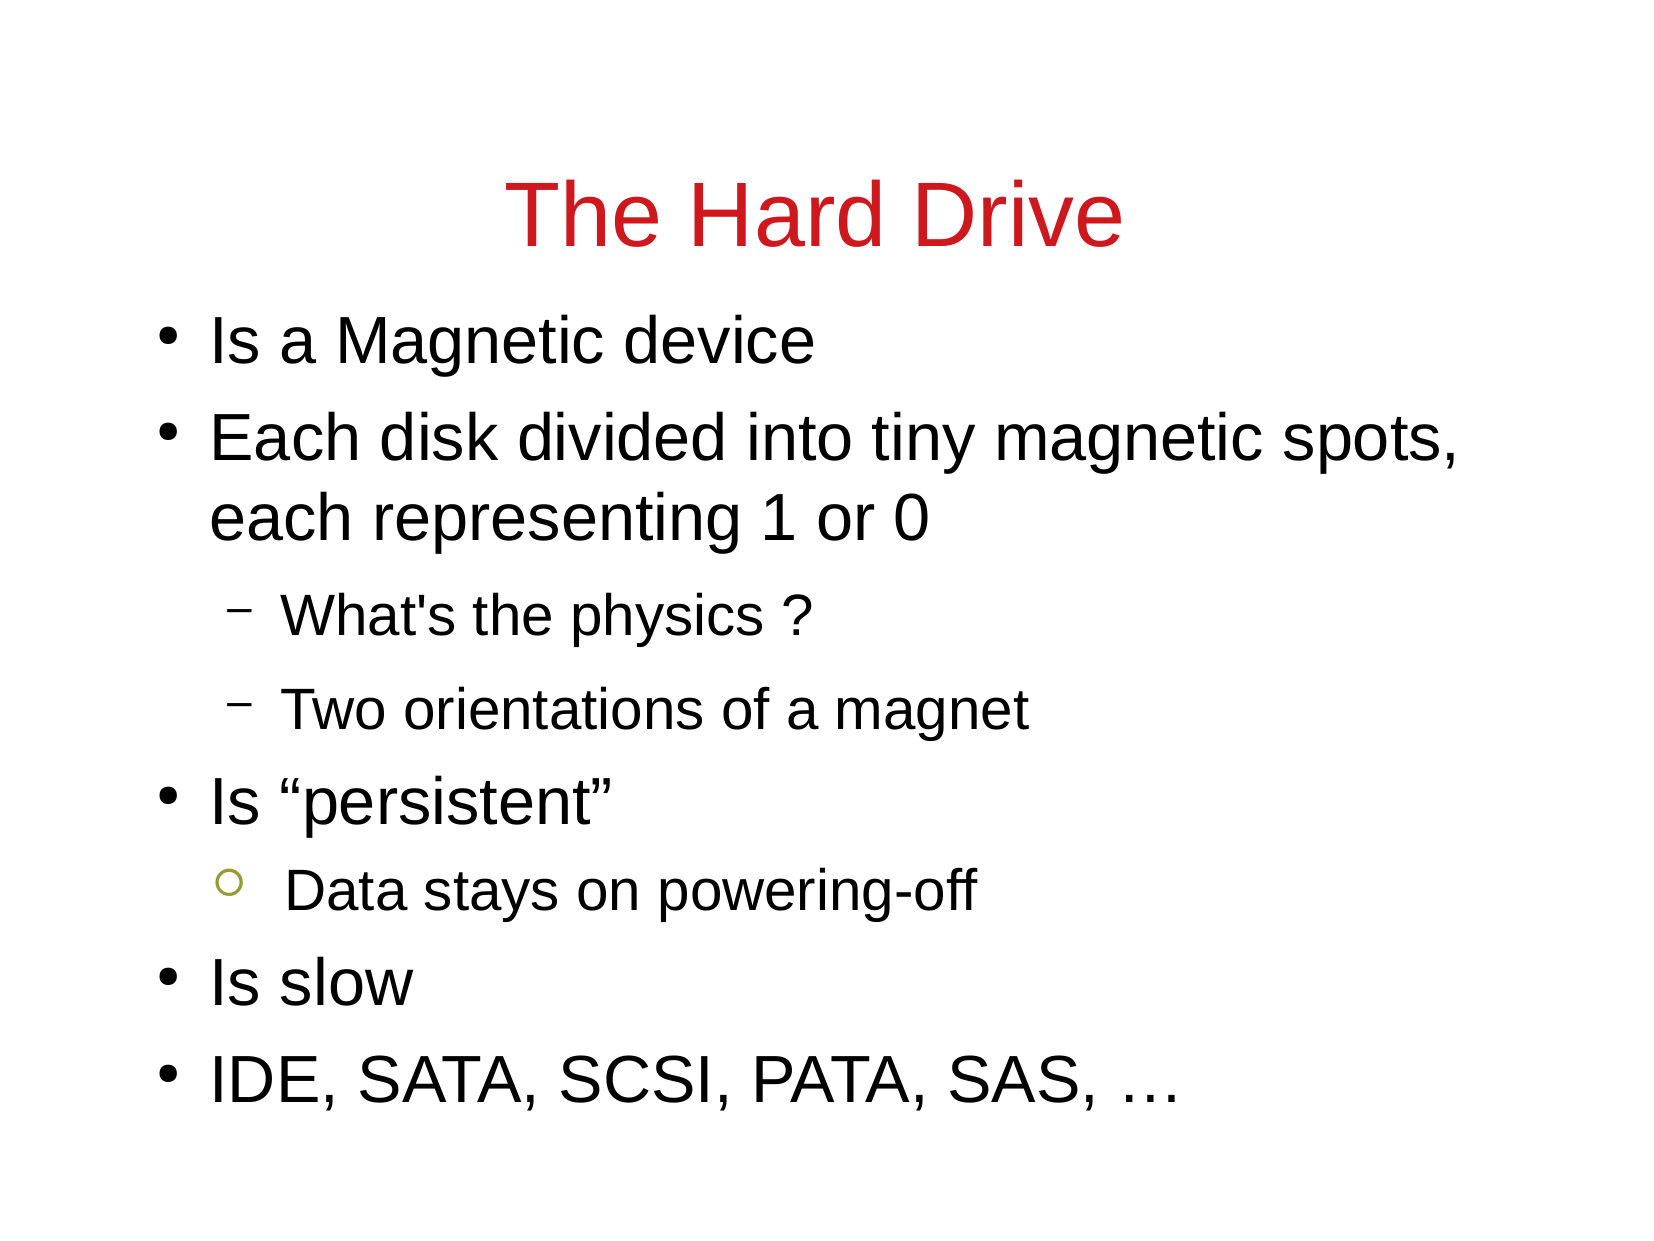

# The Hard Drive
Is a Magnetic device
Each disk divided into tiny magnetic spots, each representing 1 or 0
What's the physics ?
Two orientations of a magnet
Is “persistent”
Data stays on powering-off
Is slow
IDE, SATA, SCSI, PATA, SAS, …